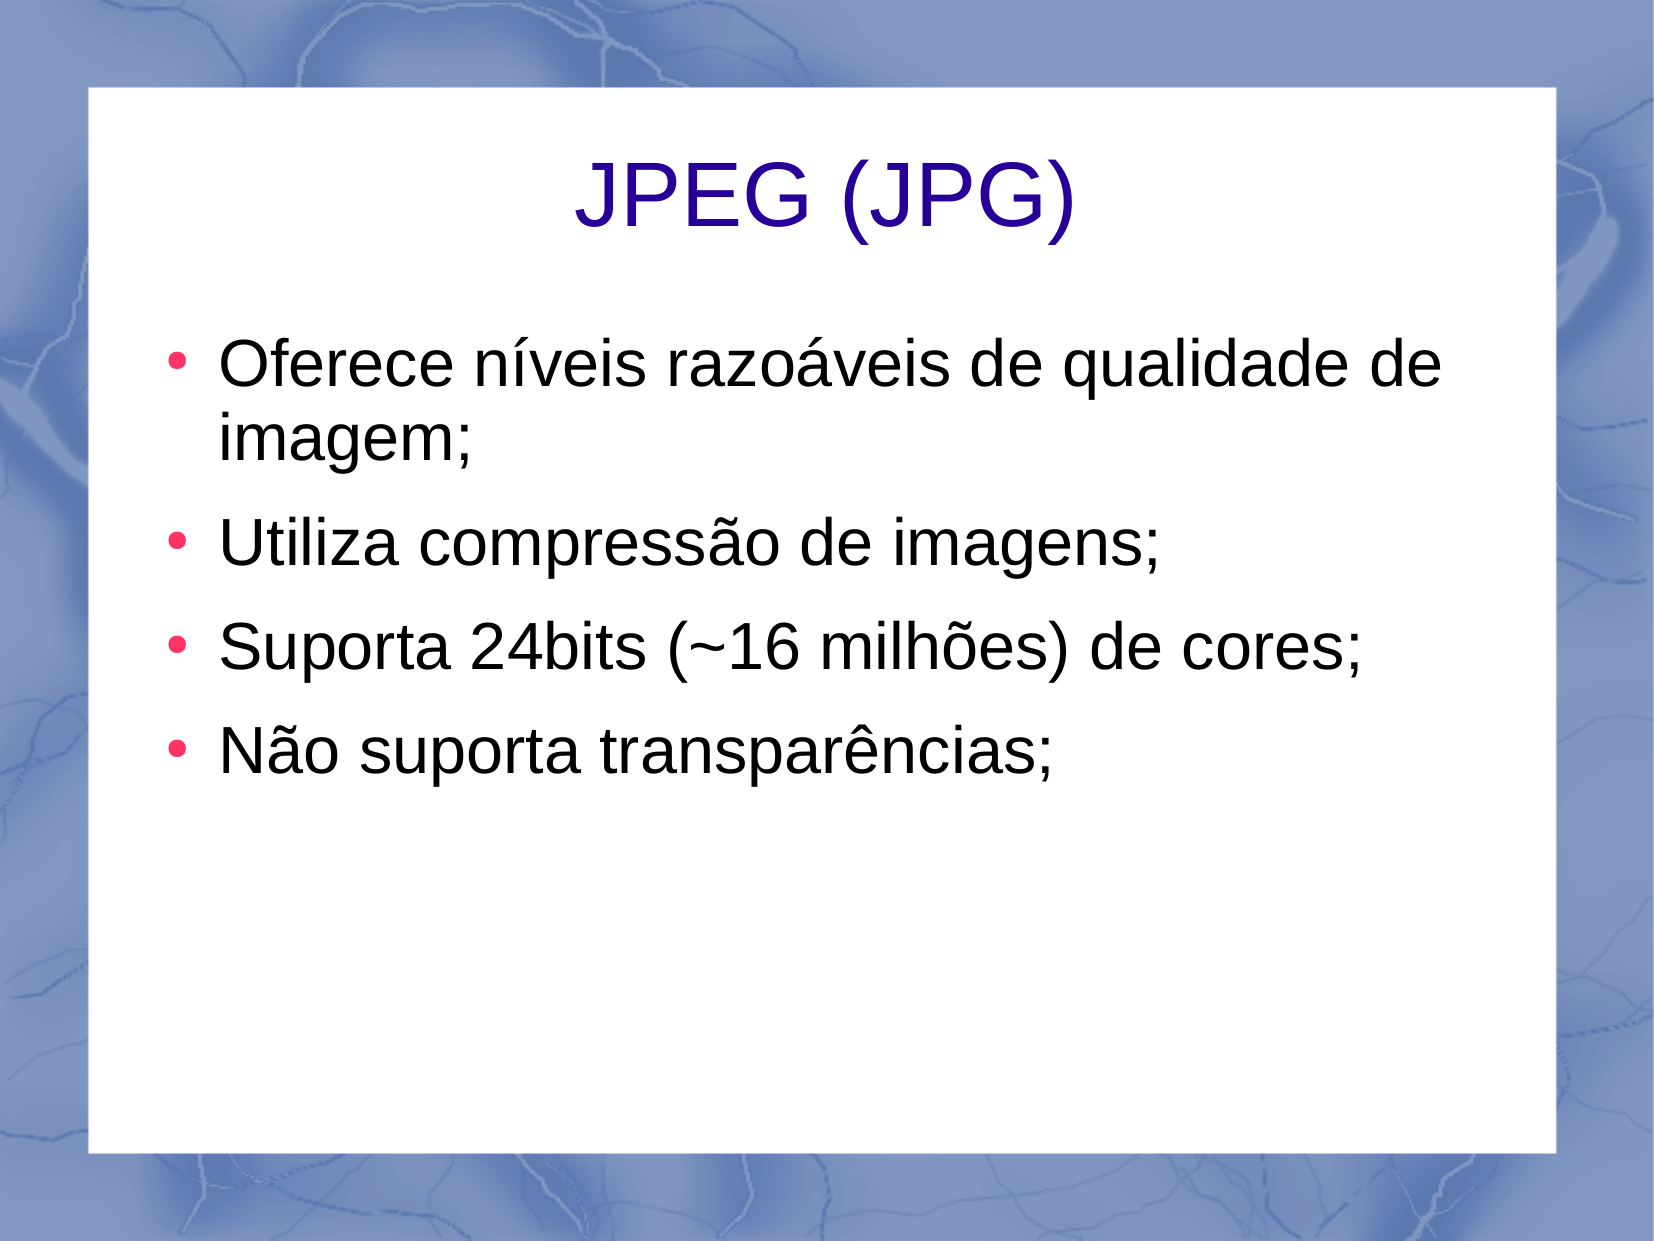

# JPEG (JPG)
Oferece níveis razoáveis de qualidade de imagem;
Utiliza compressão de imagens;
Suporta 24bits (~16 milhões) de cores;
Não suporta transparências;